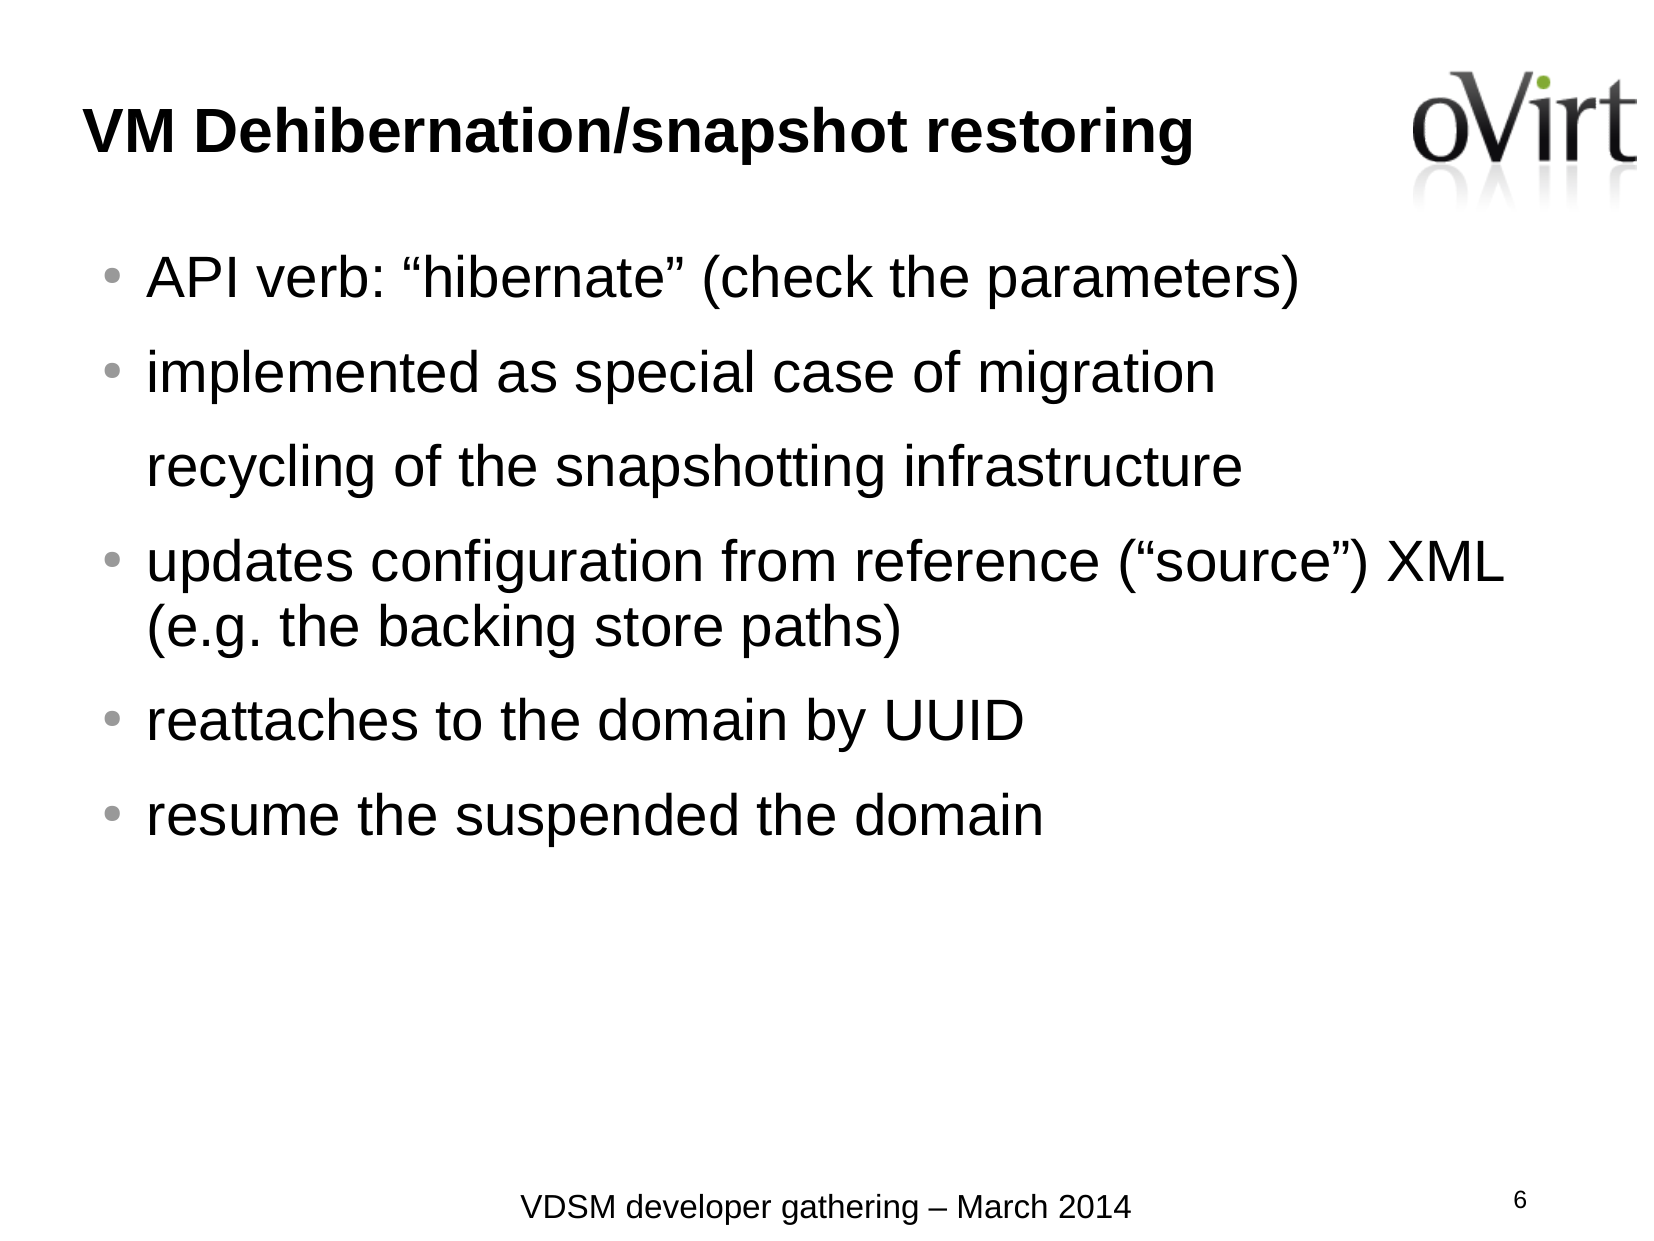

# VM Dehibernation/snapshot restoring
API verb: “hibernate” (check the parameters)
implemented as special case of migration
recycling of the snapshotting infrastructure
updates configuration from reference (“source”) XML (e.g. the backing store paths)
reattaches to the domain by UUID
resume the suspended the domain